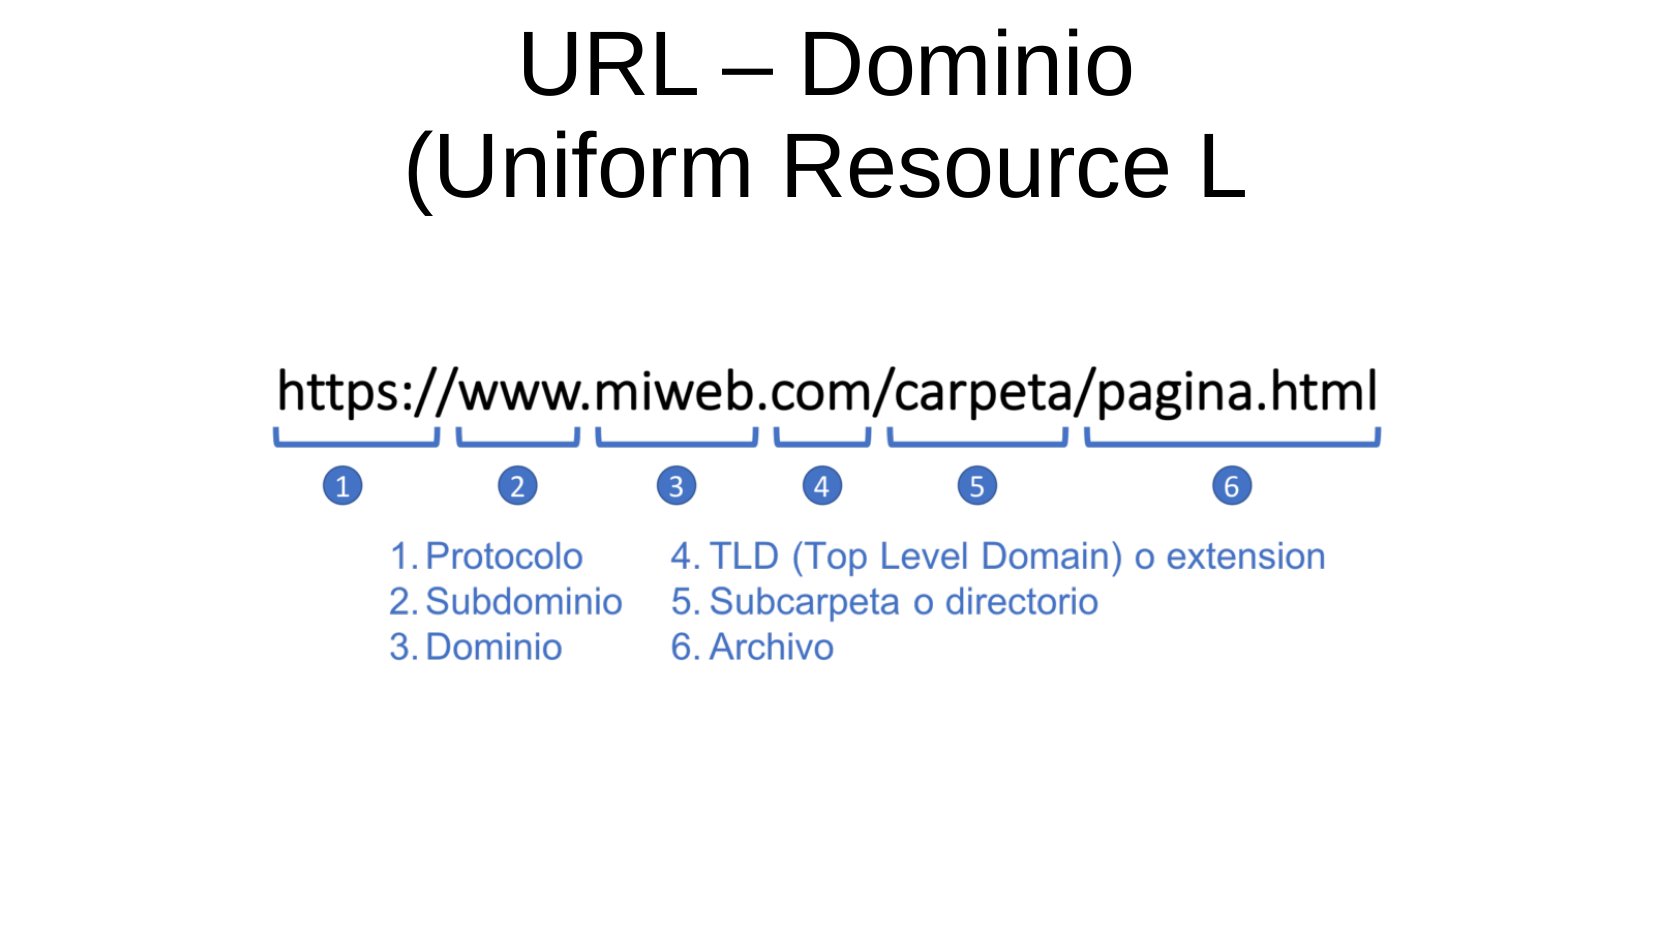

# URL – Dominio (Uniform Resource L